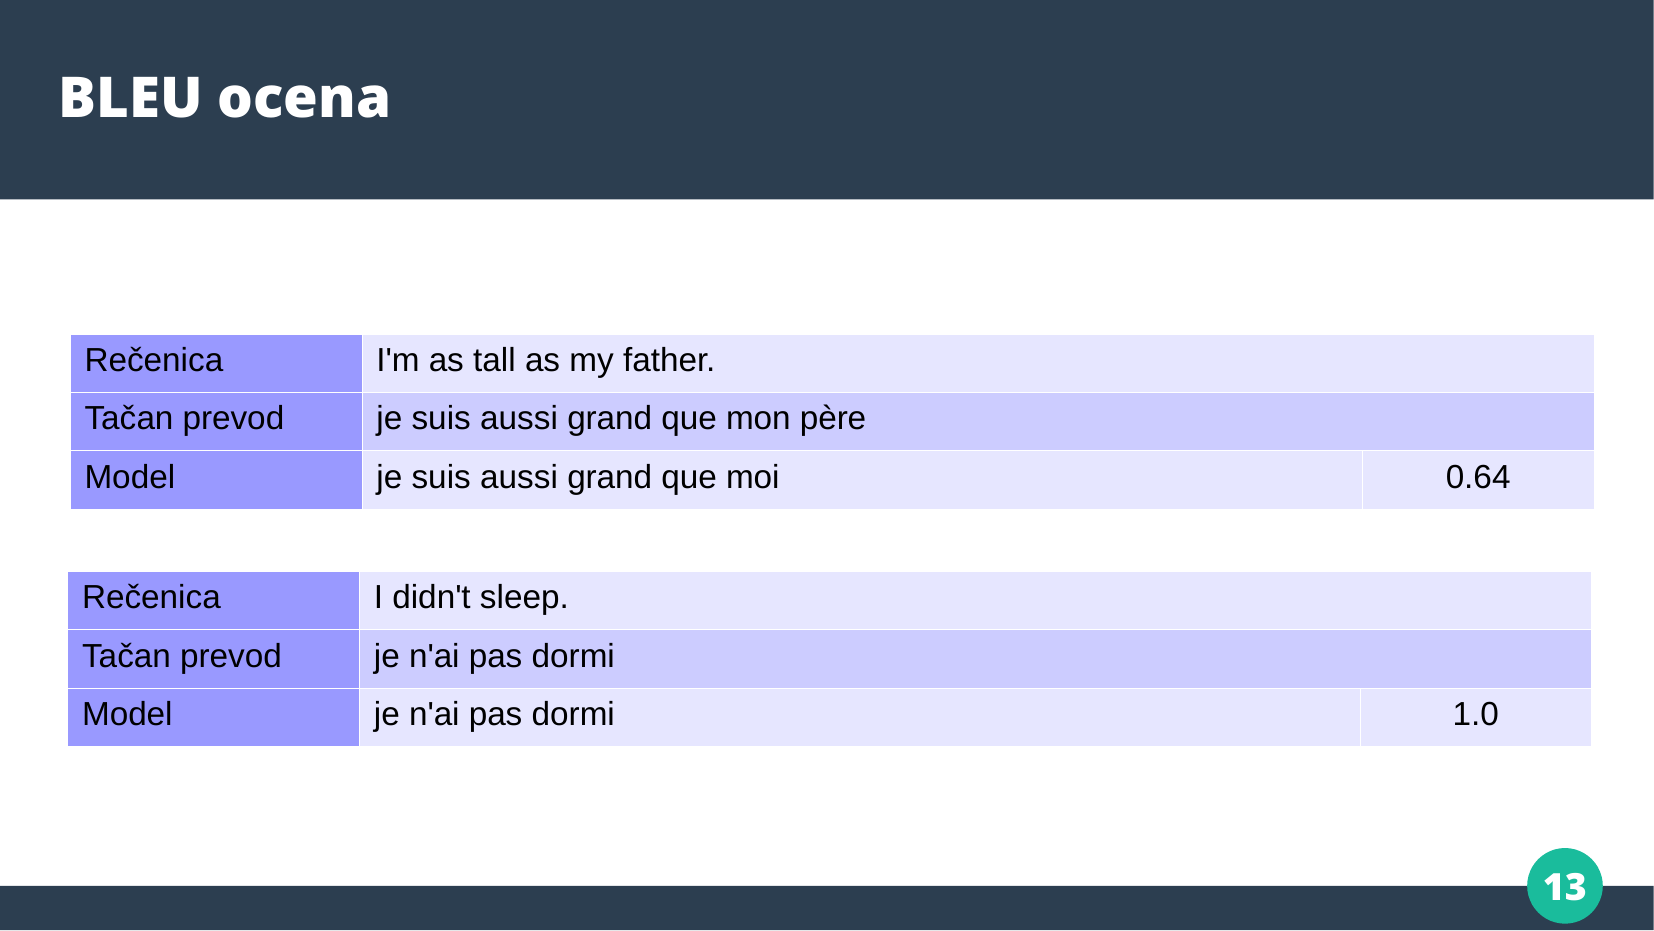

# BLEU ocena
| Rečenica | I'm as tall as my father. | |
| --- | --- | --- |
| Tačan prevod | je suis aussi grand que mon père | |
| Model | je suis aussi grand que moi | 0.64 |
| Rečenica | I didn't sleep. | |
| --- | --- | --- |
| Tačan prevod | je n'ai pas dormi | |
| Model | je n'ai pas dormi | 1.0 |